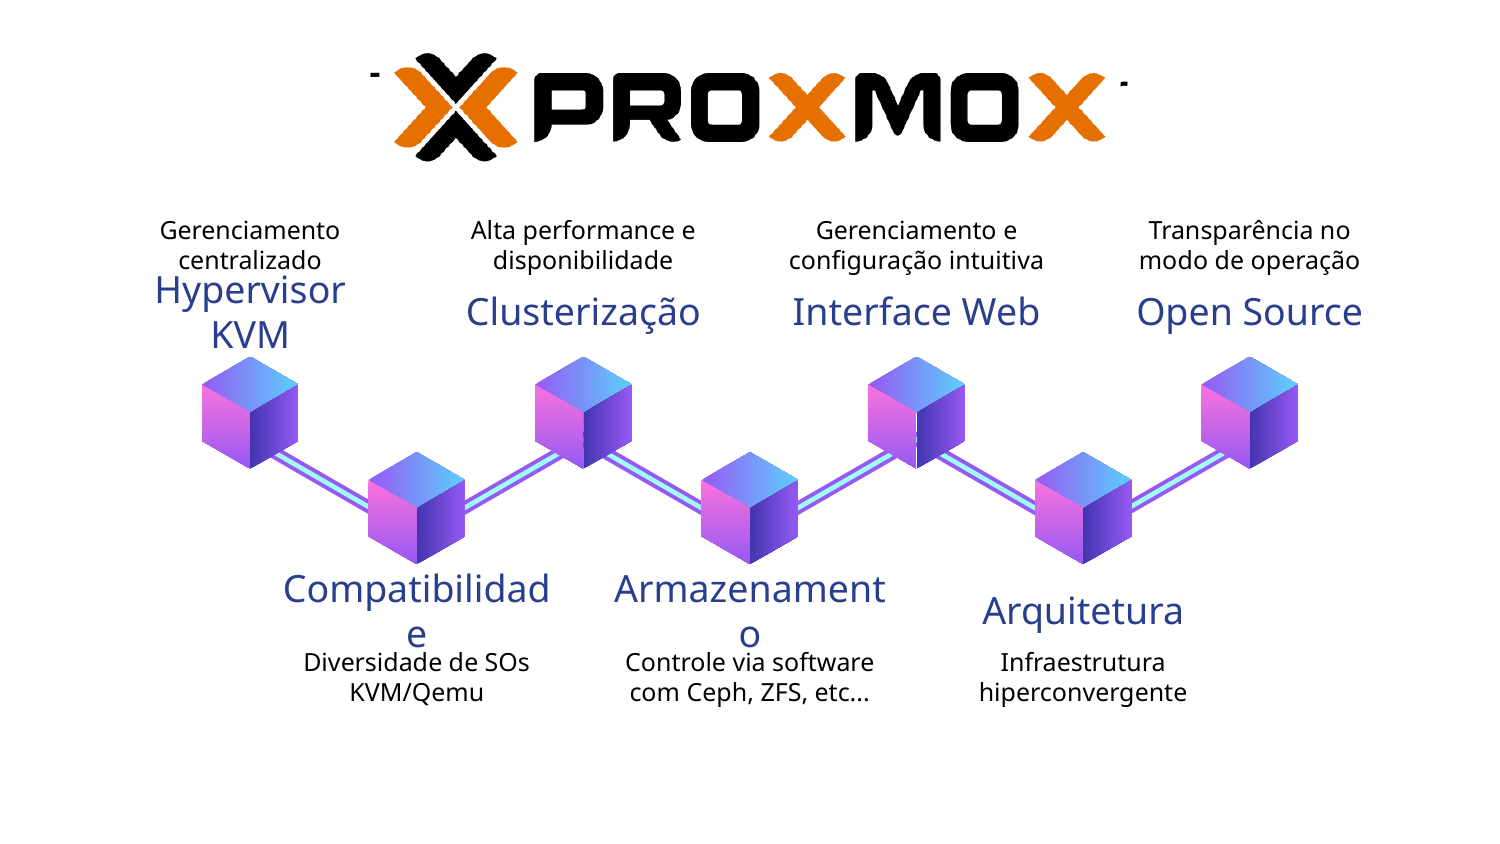

# Tipos de virtualização: Servidor
Gerenciamento centralizado
Hypervisor KVM
Alta performance e disponibilidade
Clusterização
Gerenciamento e configuração intuitiva
Interface Web
Transparência no modo de operação
Open Source
Compatibilidade
Diversidade de SOs KVM/Qemu
Armazenamento
Controle via software com Ceph, ZFS, etc...
Arquitetura
Infraestrutura hiperconvergente